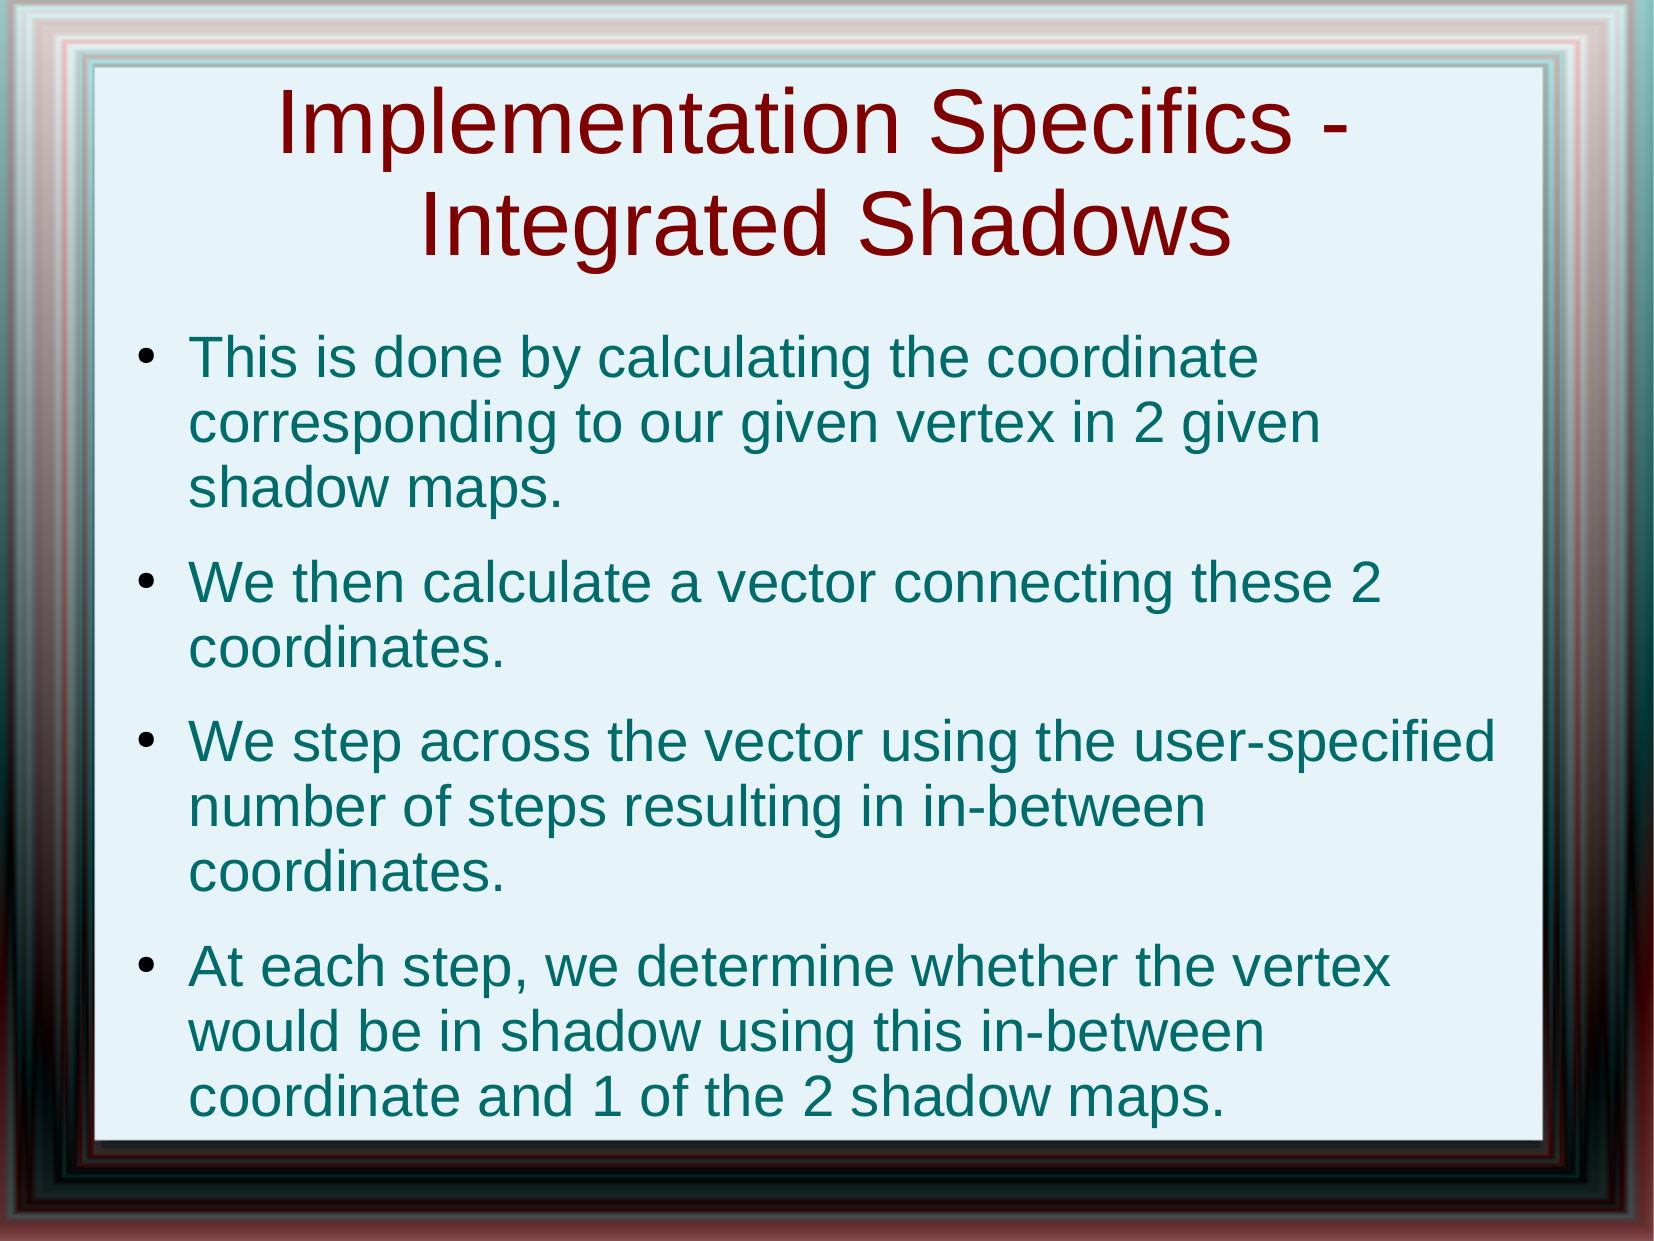

# Implementation Specifics - Integrated Shadows
This is done by calculating the coordinate corresponding to our given vertex in 2 given shadow maps.
We then calculate a vector connecting these 2 coordinates.
We step across the vector using the user-specified number of steps resulting in in-between coordinates.
At each step, we determine whether the vertex would be in shadow using this in-between coordinate and 1 of the 2 shadow maps.